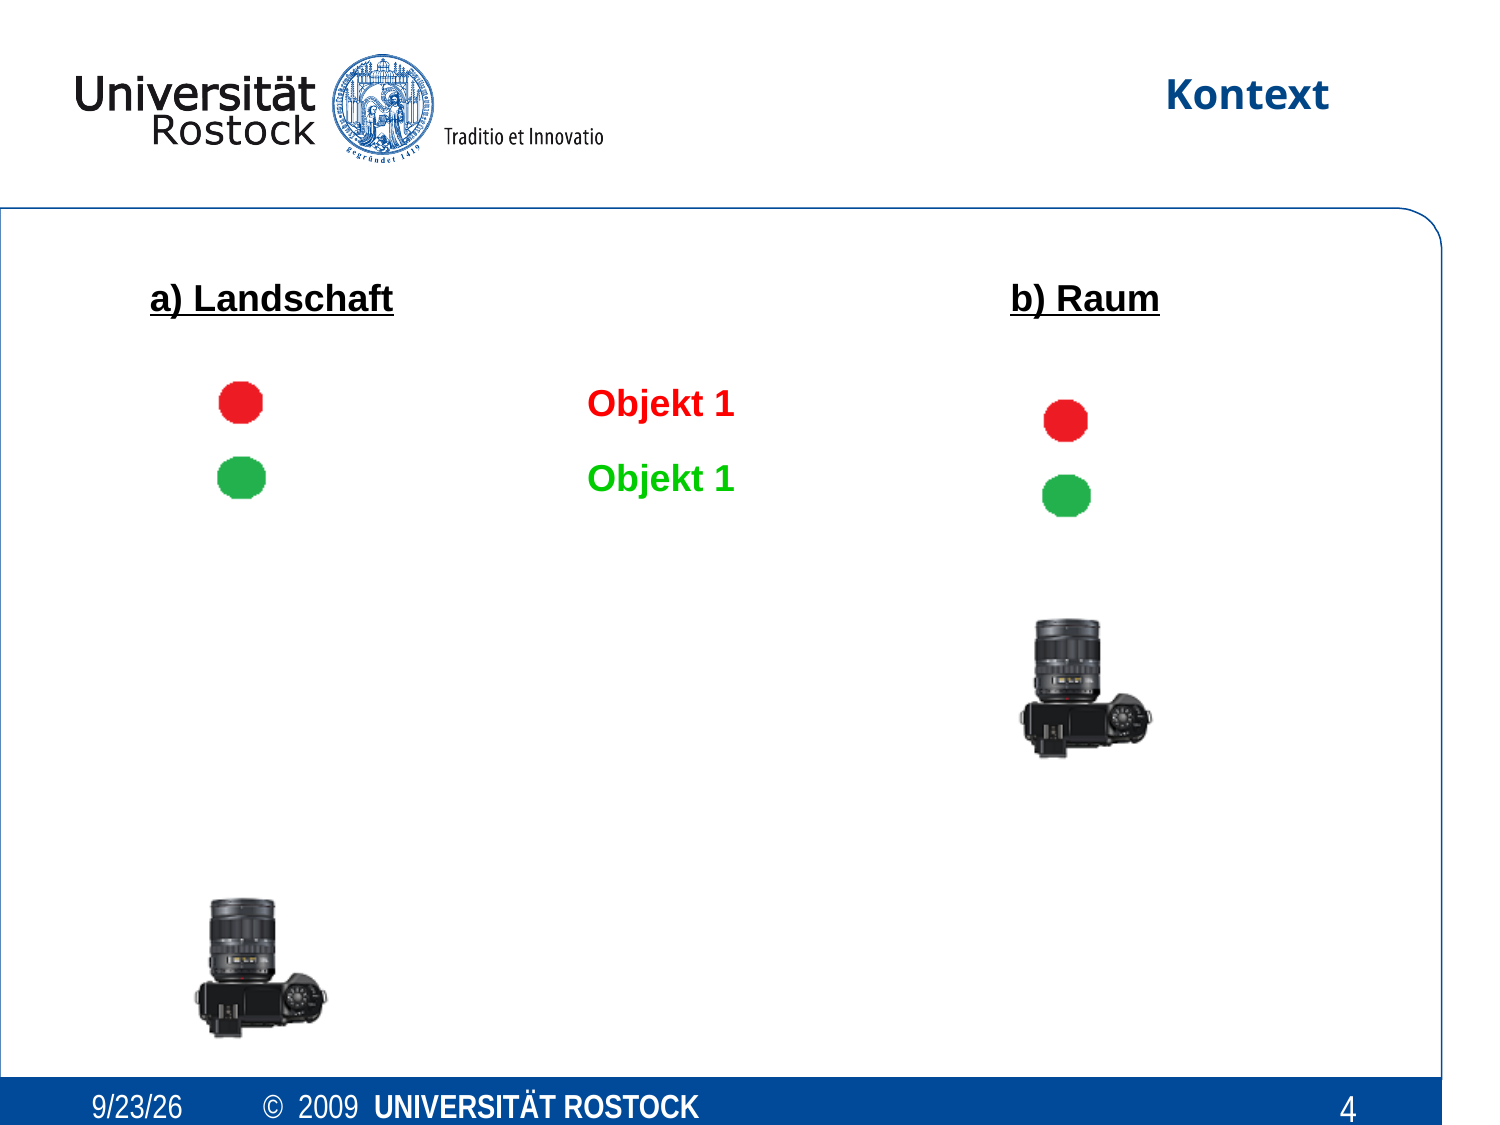

# Kontext
a) Landschaft
b) Raum
Objekt 1
Objekt 1
 © 2009 UNIVERSITÄT ROSTOCK